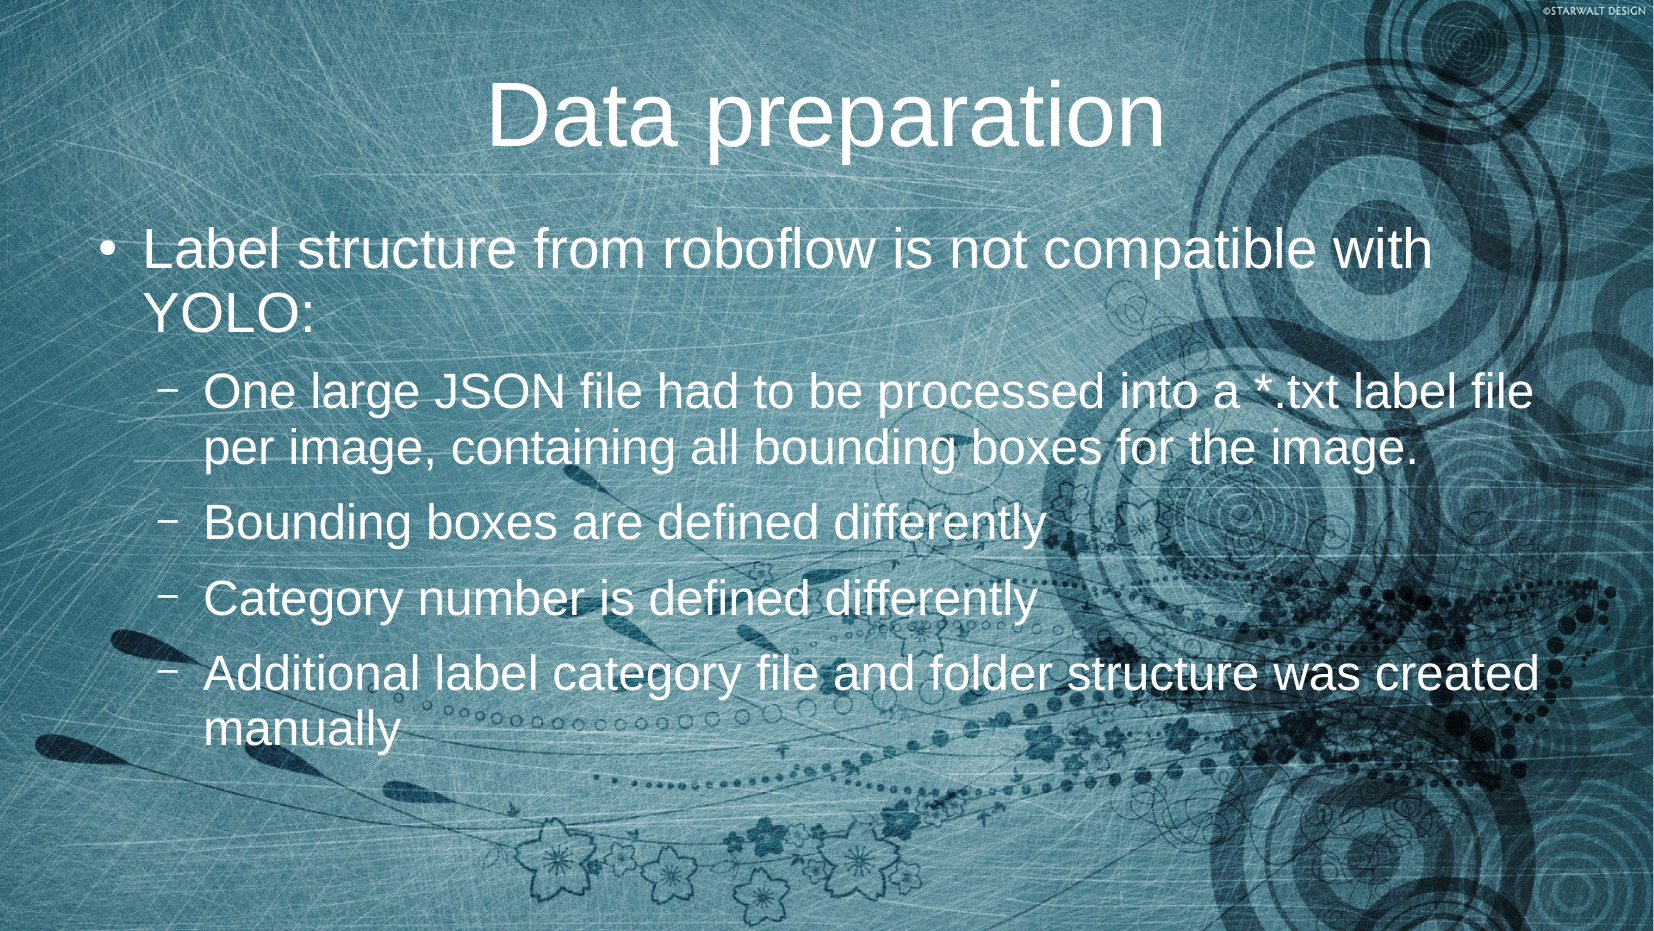

# Data preparation
Label structure from roboflow is not compatible with YOLO:
One large JSON file had to be processed into a *.txt label file per image, containing all bounding boxes for the image.
Bounding boxes are defined differently
Category number is defined differently
Additional label category file and folder structure was created manually